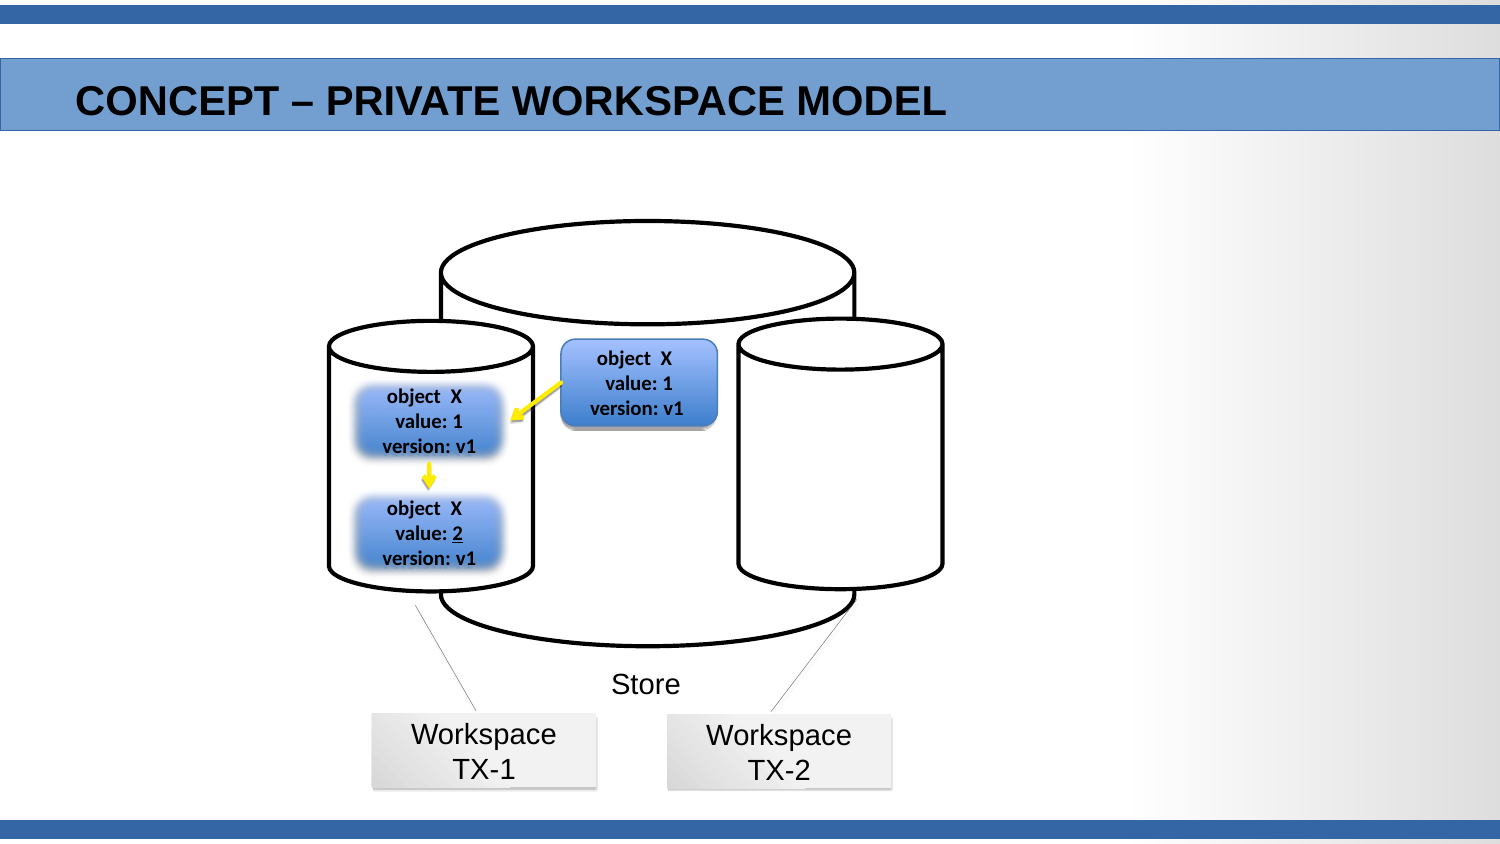

# CONCEpt – private workspace model
object X
value: 1
version: v1
object X
value: 1
version: v1
object X
value: 2
version: v1
Store
Workspace TX-1
Workspace TX-2